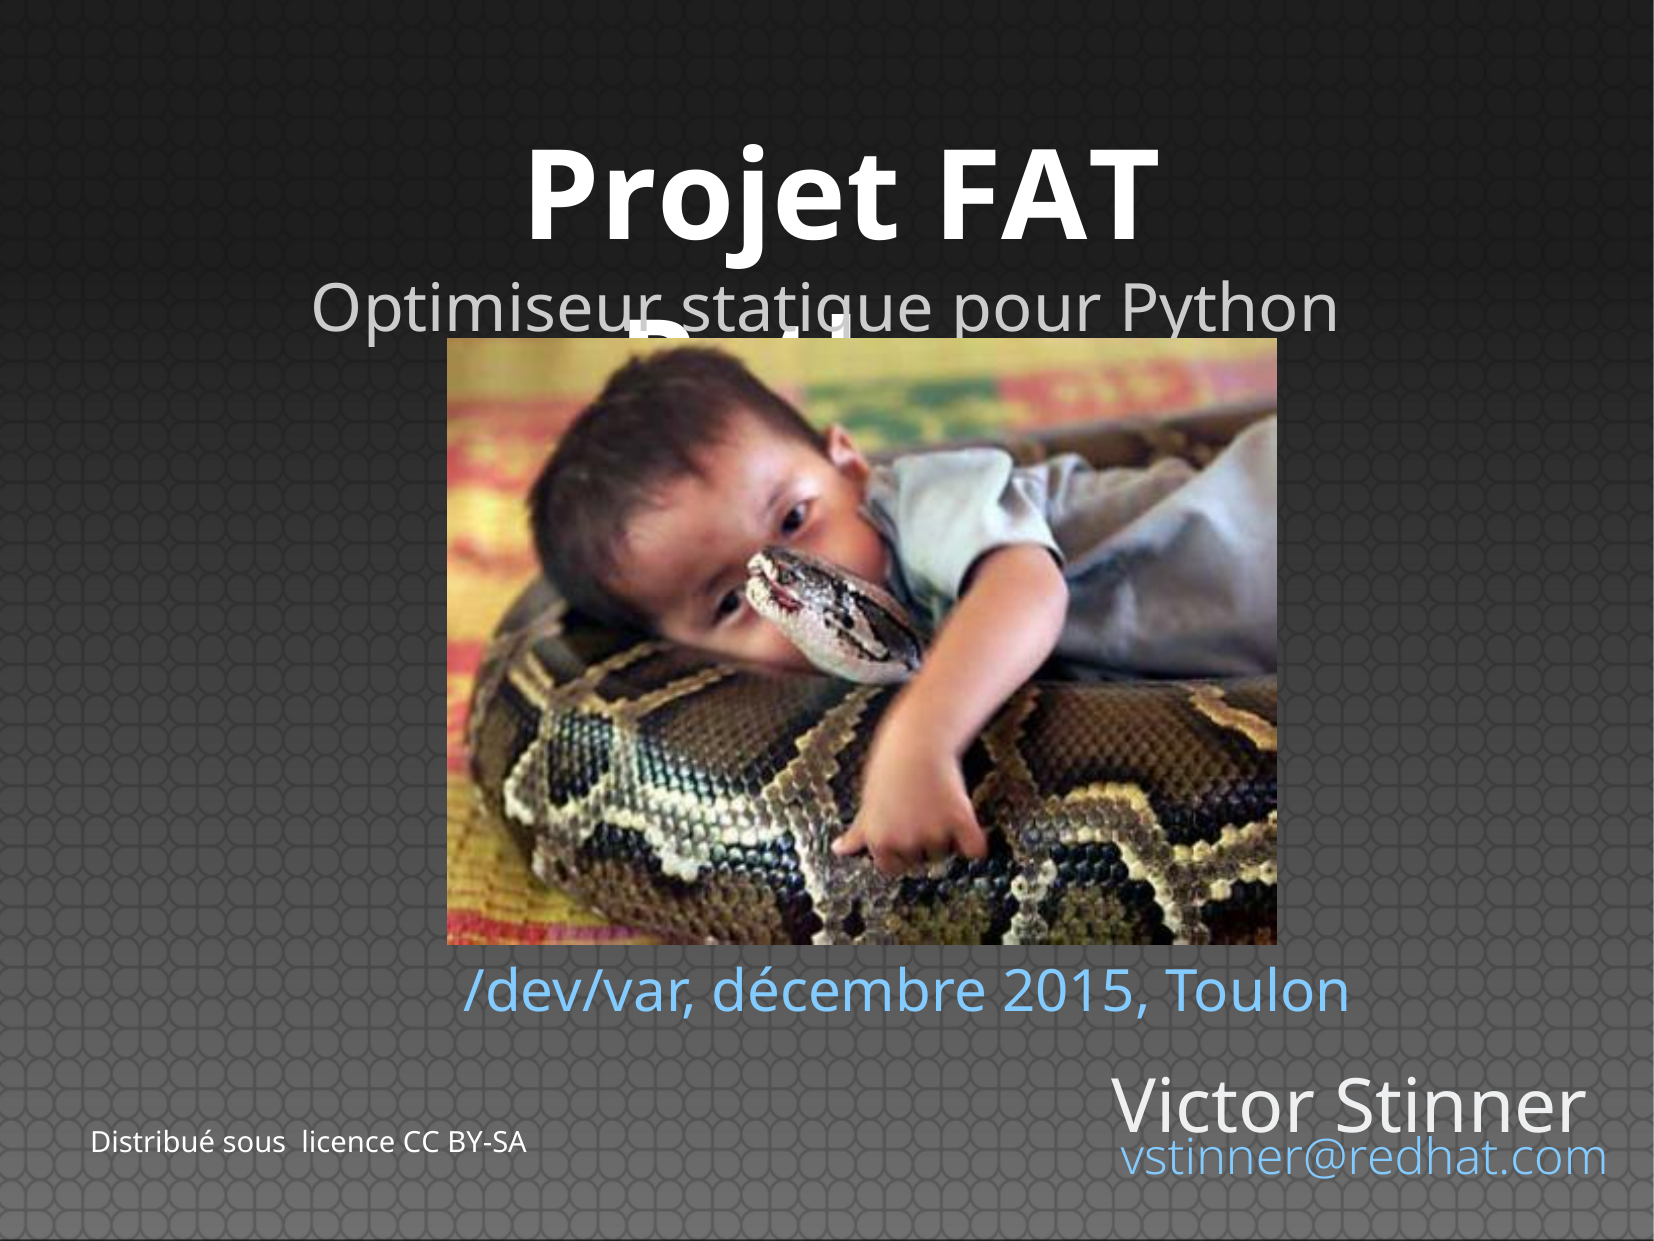

Projet FAT Python
Optimiseur statique pour Python
# /dev/var, décembre 2015, Toulon
Victor Stinner
Distribué sous licence CC BY-SA
vstinner@redhat.com